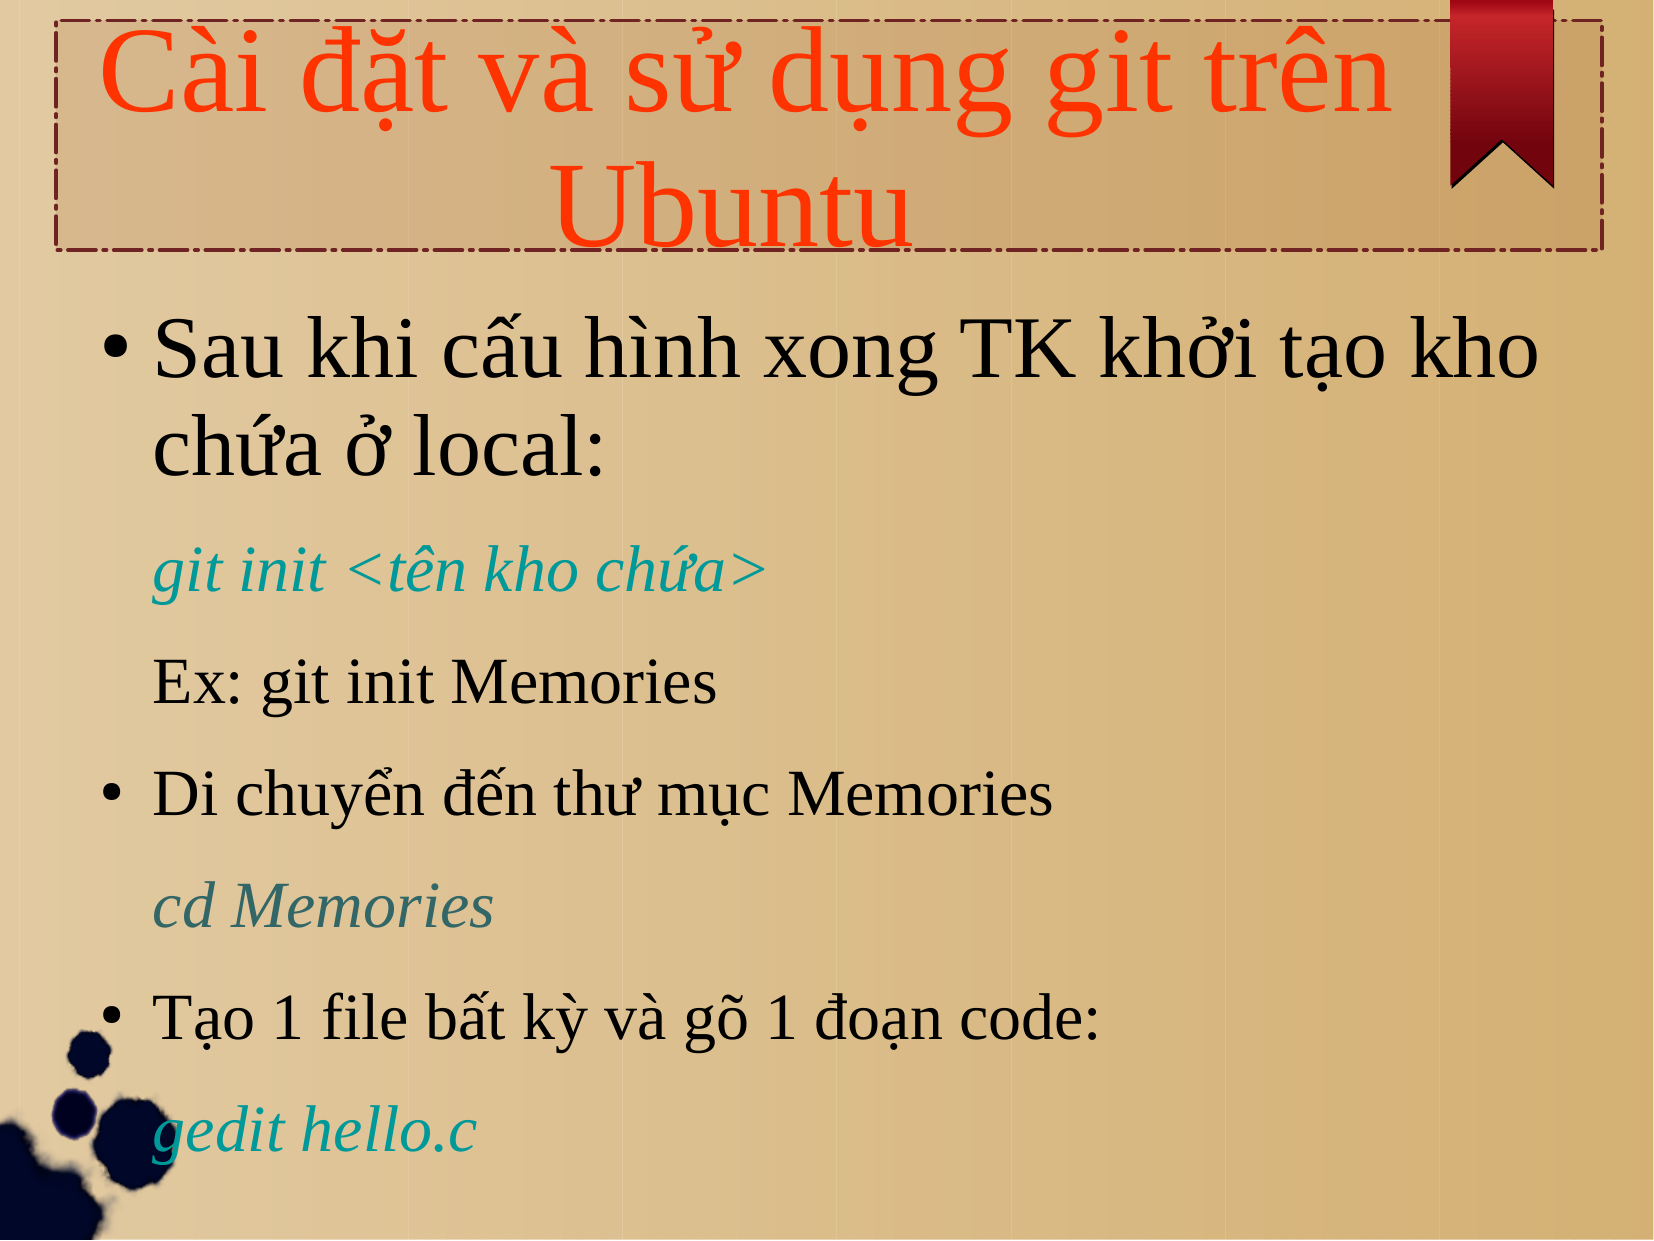

# Cài đặt và sử dụng git trên Ubuntu
Sau khi cấu hình xong TK khởi tạo kho chứa ở local:
git init <tên kho chứa>
Ex: git init Memories
Di chuyển đến thư mục Memories
cd Memories
Tạo 1 file bất kỳ và gõ 1 đoạn code:
gedit hello.c